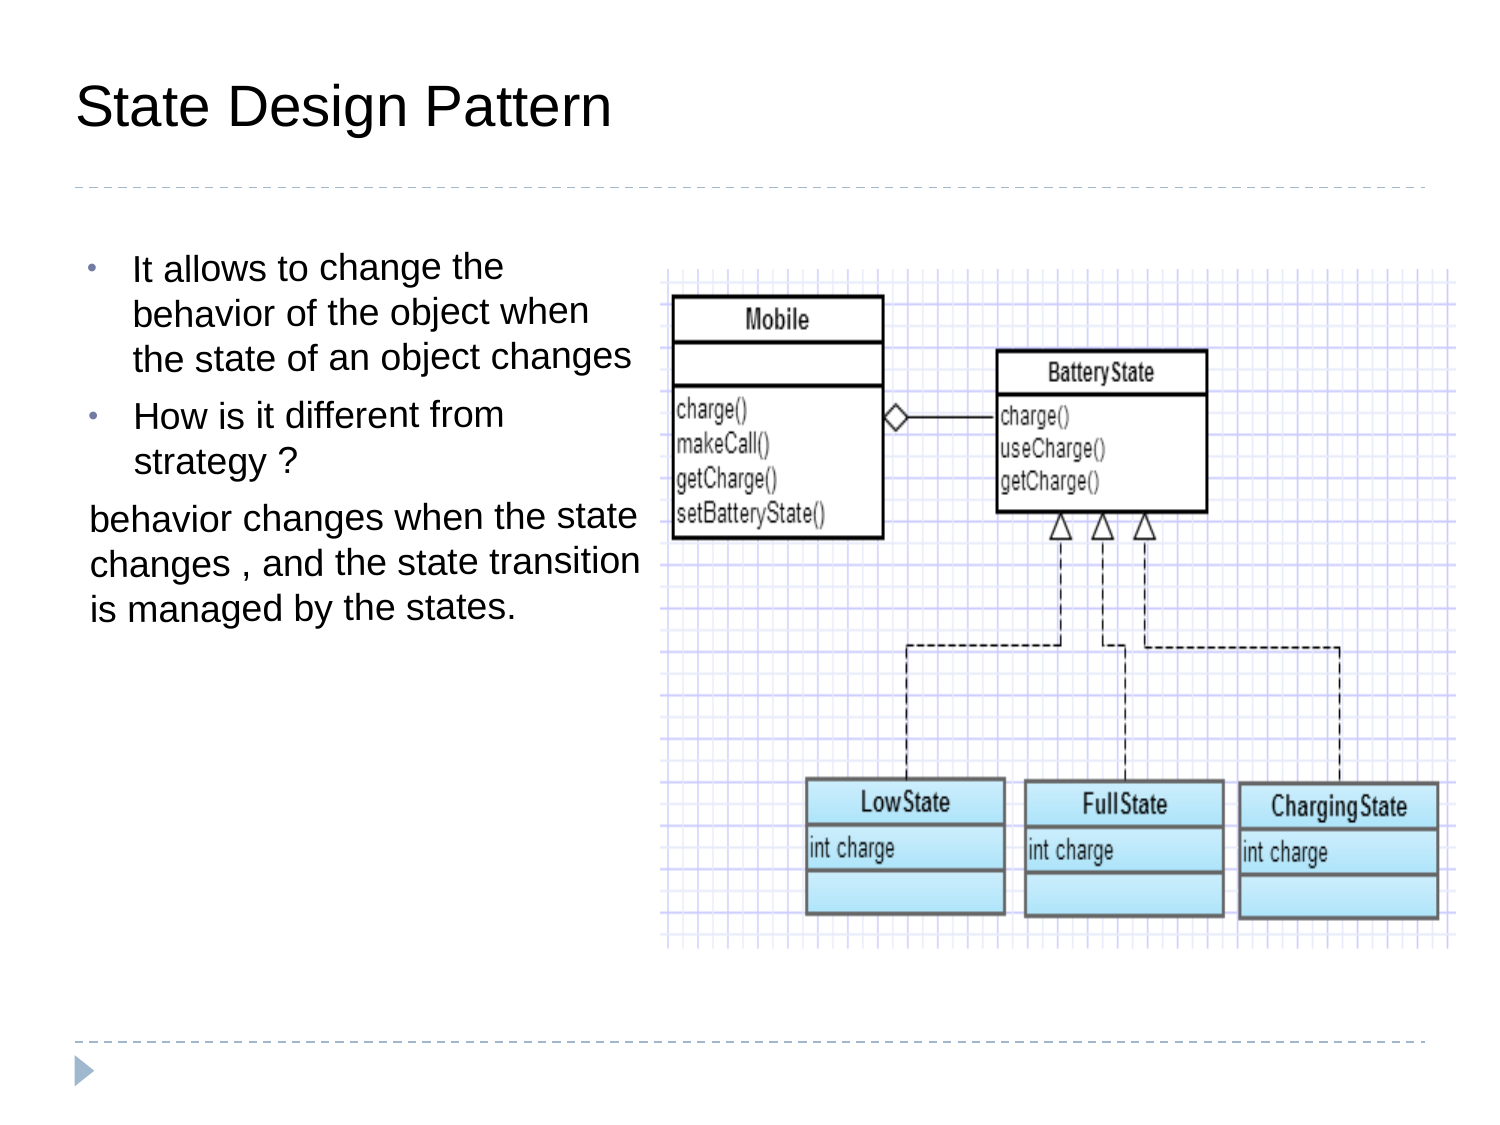

# State Design Pattern
It allows to change the behavior of the object when the state of an object changes
How is it different from strategy ?
behavior changes when the state changes , and the state transition is managed by the states.